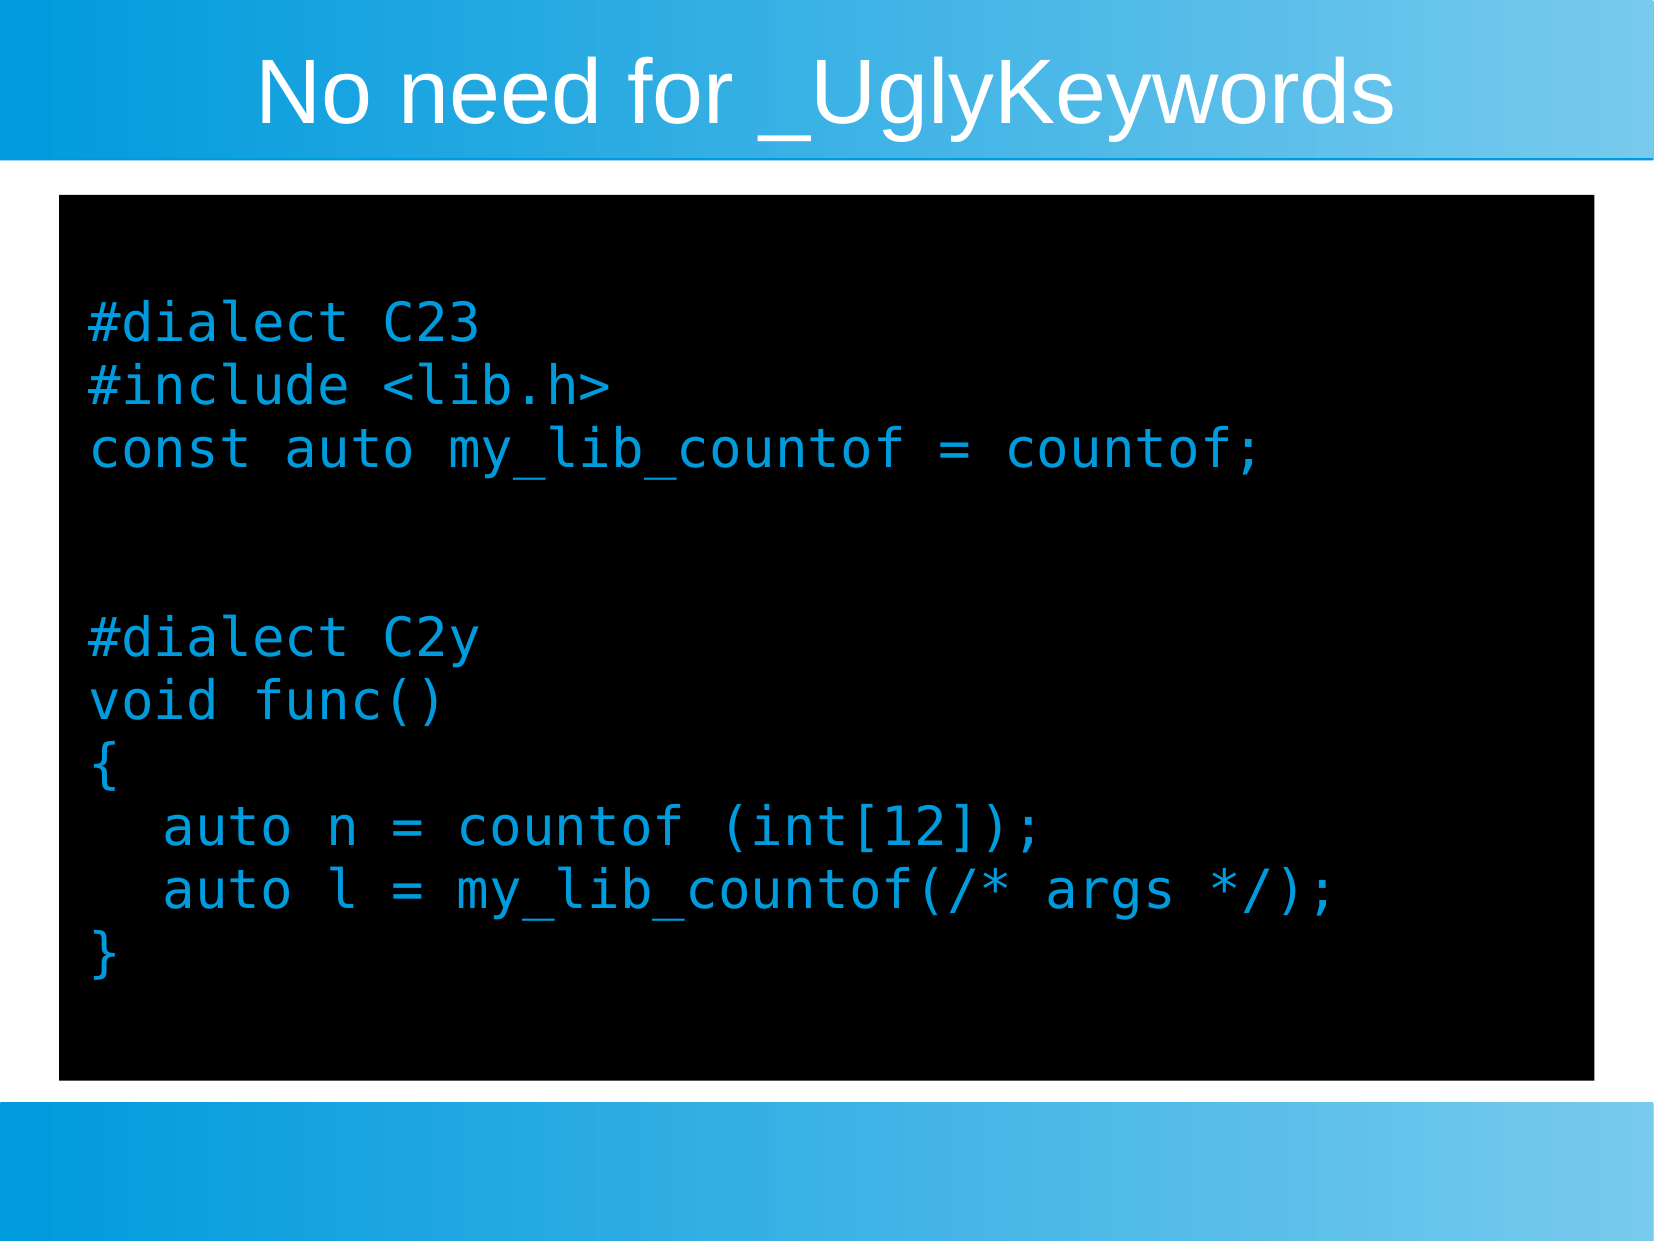

# No need for _UglyKeywords
#dialect C23
#include <lib.h>
const auto my_lib_countof = countof;
#dialect C2y
void func()
{
	auto n = countof (int[12]);
	auto l = my_lib_countof(/* args */);
}